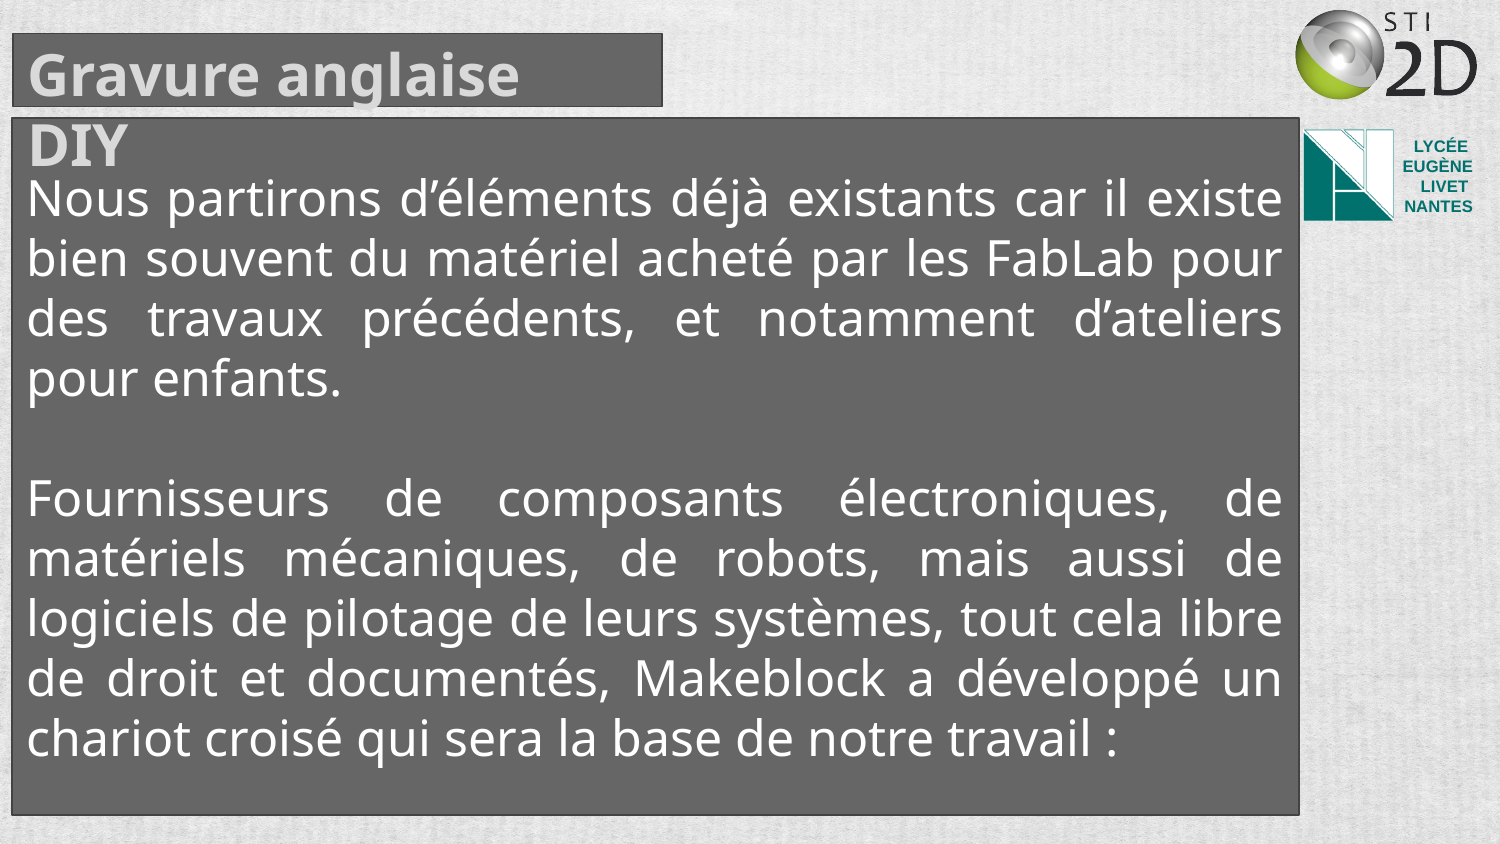

# Gravure anglaise DIY
Nous partirons d’éléments déjà existants car il existe bien souvent du matériel acheté par les FabLab pour des travaux précédents, et notamment d’ateliers pour enfants.
Fournisseurs de composants électroniques, de matériels mécaniques, de robots, mais aussi de logiciels de pilotage de leurs systèmes, tout cela libre de droit et documentés, Makeblock a développé un chariot croisé qui sera la base de notre travail :
LYCÉE
EUGÈNE
LIVET
NANTES